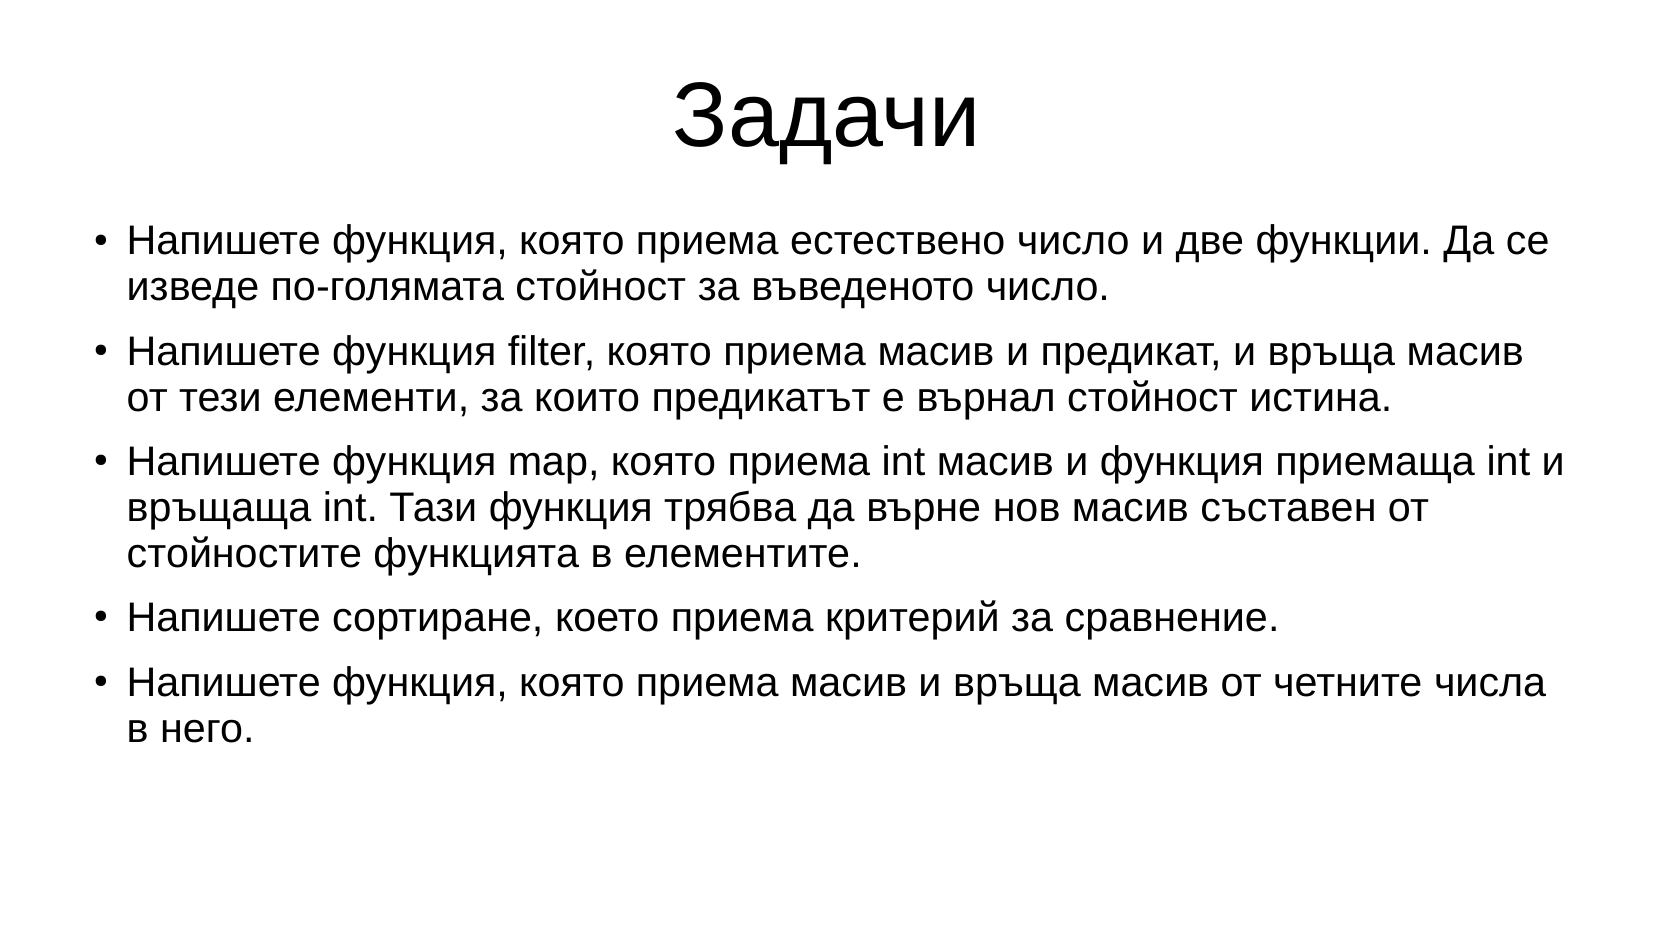

# Задачи
Напишете функция, която приема естествено число и две функции. Да се изведе по-голямата стойност за въведеното число.
Напишете функция filter, която приема масив и предикат, и връща масив от тези елементи, за които предикатът е върнал стойност истина.
Напишете функция map, която приема int масив и функция приемаща int и връщаща int. Тази функция трябва да върне нов масив съставен от стойностите функцията в елементите.
Напишете сортиране, което приема критерий за сравнение.
Напишете функция, която приема масив и връща масив от четните числа в него.